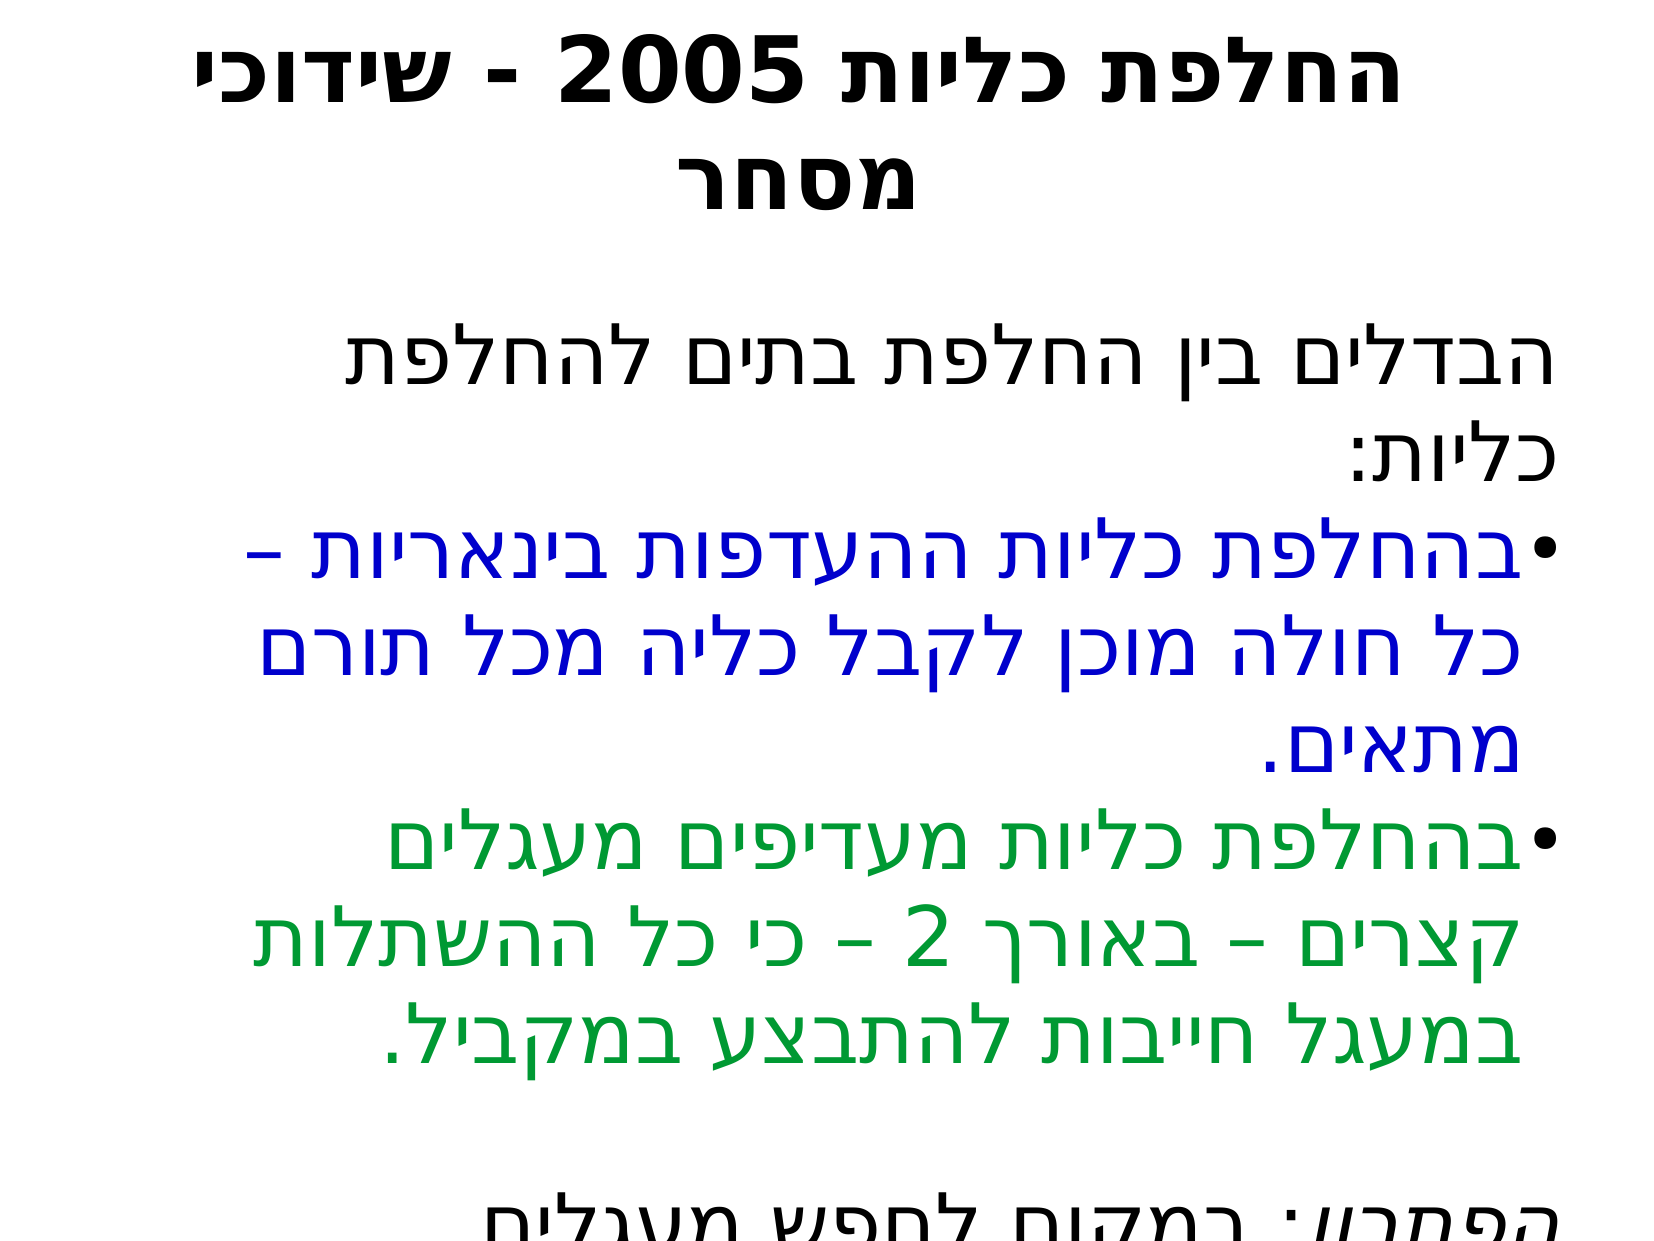

# החלפת כליות 2005 - שידוכי מסחר
הבדלים בין החלפת בתים להחלפת כליות:
בהחלפת כליות ההעדפות בינאריות – כל חולה מוכן לקבל כליה מכל תורם מתאים.
בהחלפת כליות מעדיפים מעגלים קצרים – באורך 2 – כי כל ההשתלות במעגל חייבות להתבצע במקביל.
הפתרון: במקום לחפש מעגלים,
 נחפש שידוכים.